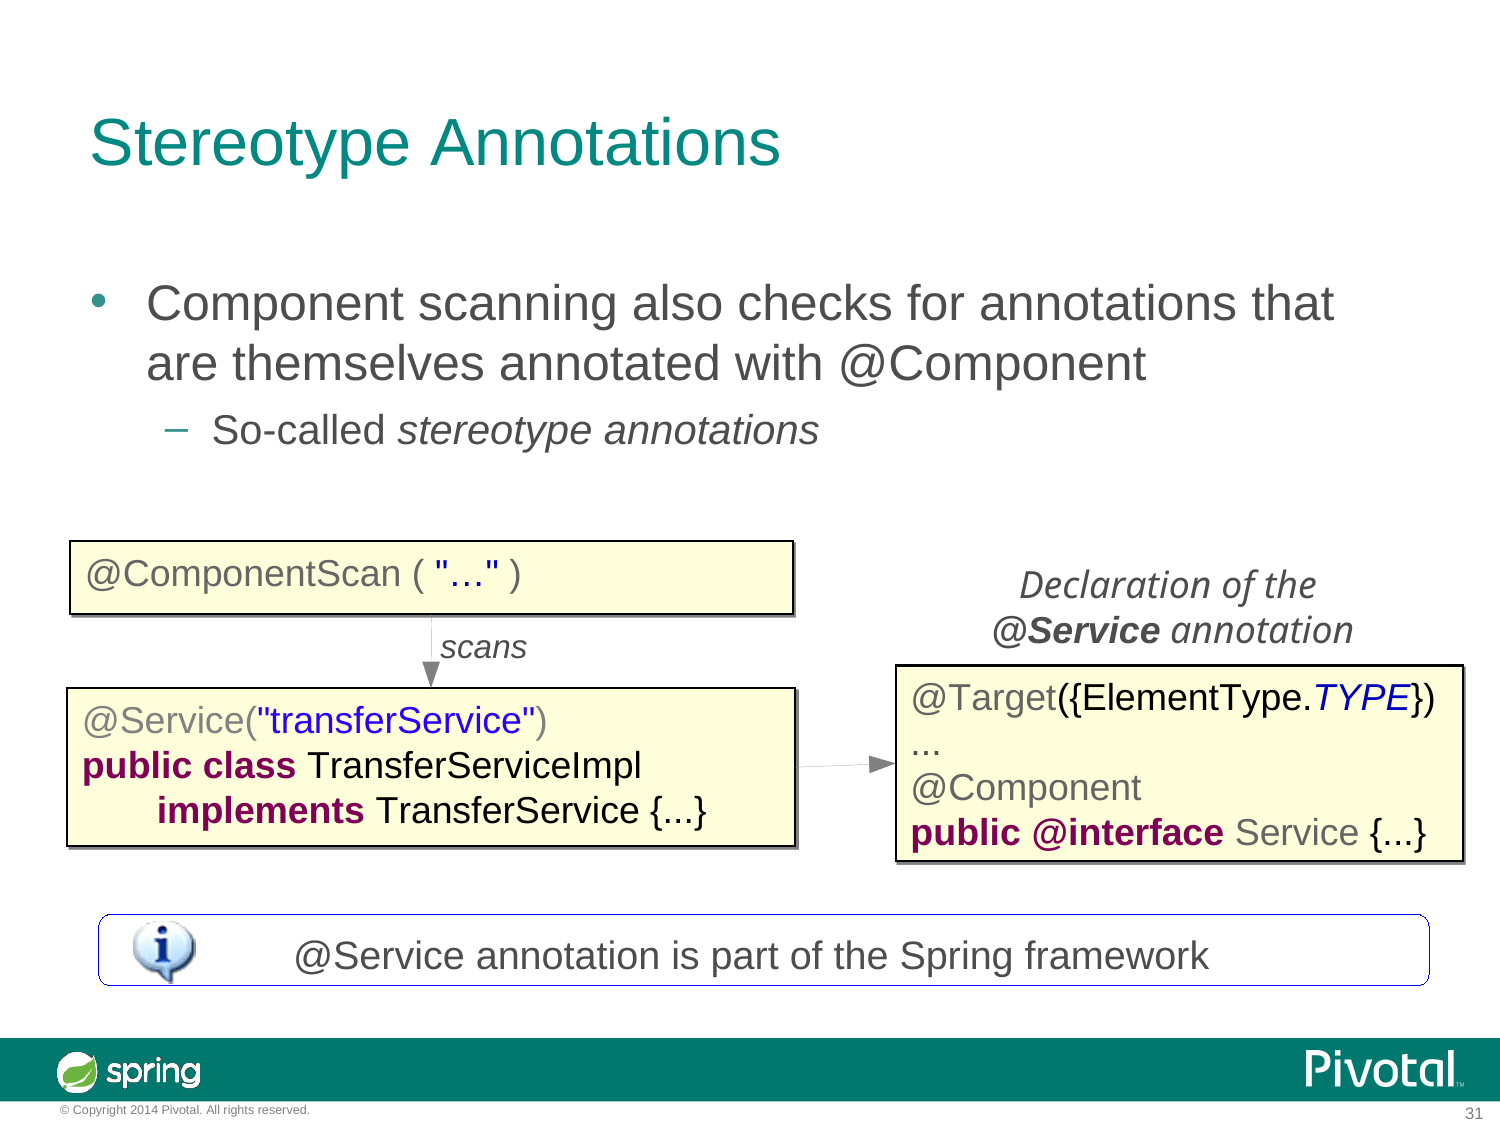

# Stereotype Annotations
Component scanning also checks for annotations that are themselves annotated with @Component
So-called stereotype annotations
@ComponentScan ( "…" )
Declaration of the
 @Service annotation
scans
@Target({ElementType.TYPE})
...
@Component
public @interface Service {...}
@Service("transferService")
public class TransferServiceImpl
	implements TransferService {...}
@Service annotation is part of the Spring framework